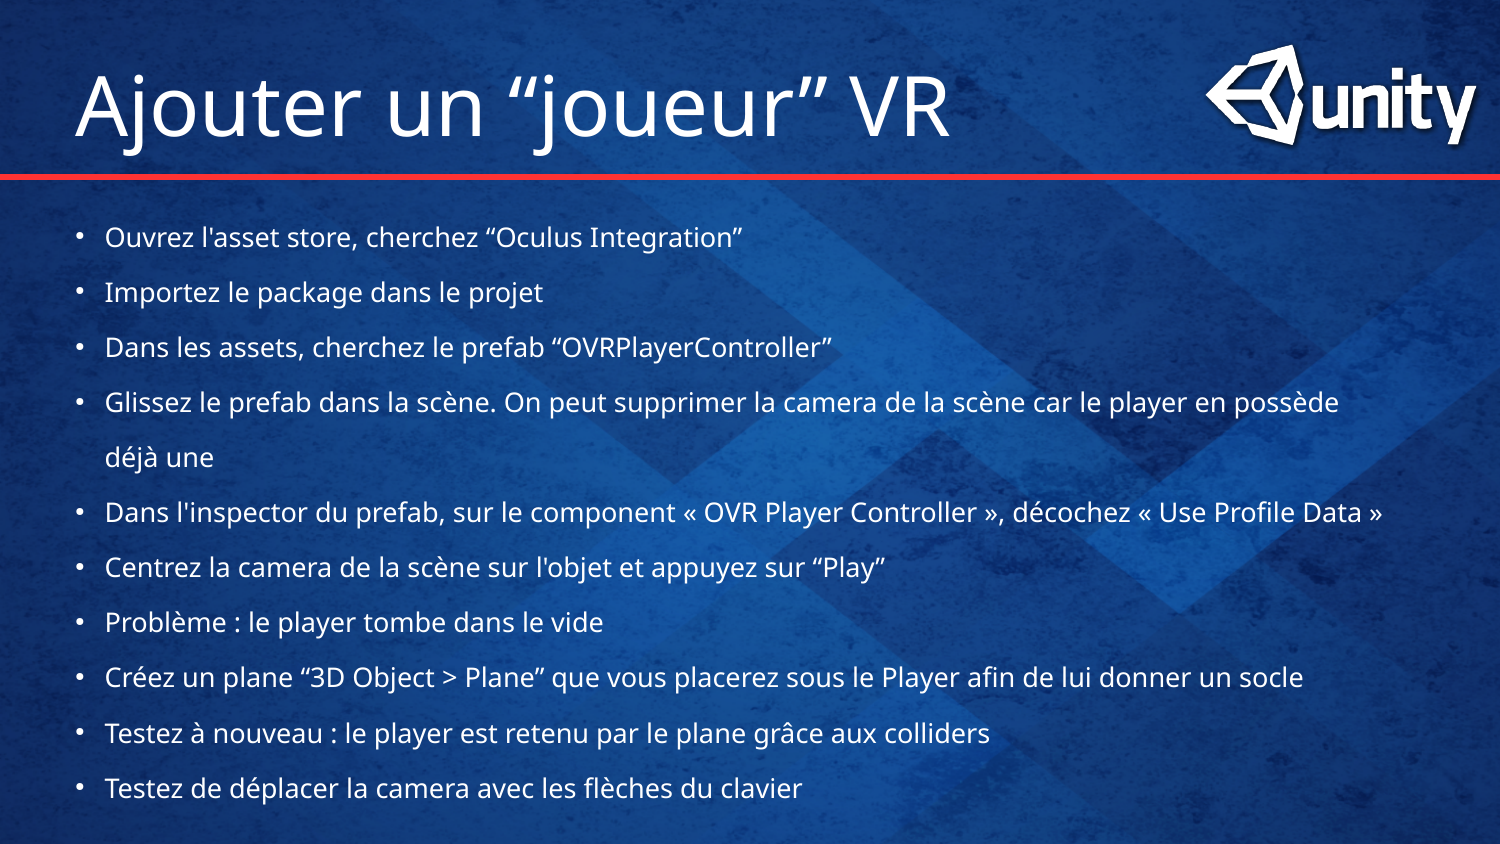

# Ajouter un “joueur” VR
Ouvrez l'asset store, cherchez “Oculus Integration”
Importez le package dans le projet
Dans les assets, cherchez le prefab “OVRPlayerController”
Glissez le prefab dans la scène. On peut supprimer la camera de la scène car le player en possède déjà une
Dans l'inspector du prefab, sur le component « OVR Player Controller », décochez « Use Profile Data »
Centrez la camera de la scène sur l'objet et appuyez sur “Play”
Problème : le player tombe dans le vide
Créez un plane “3D Object > Plane” que vous placerez sous le Player afin de lui donner un socle
Testez à nouveau : le player est retenu par le plane grâce aux colliders
Testez de déplacer la camera avec les flèches du clavier